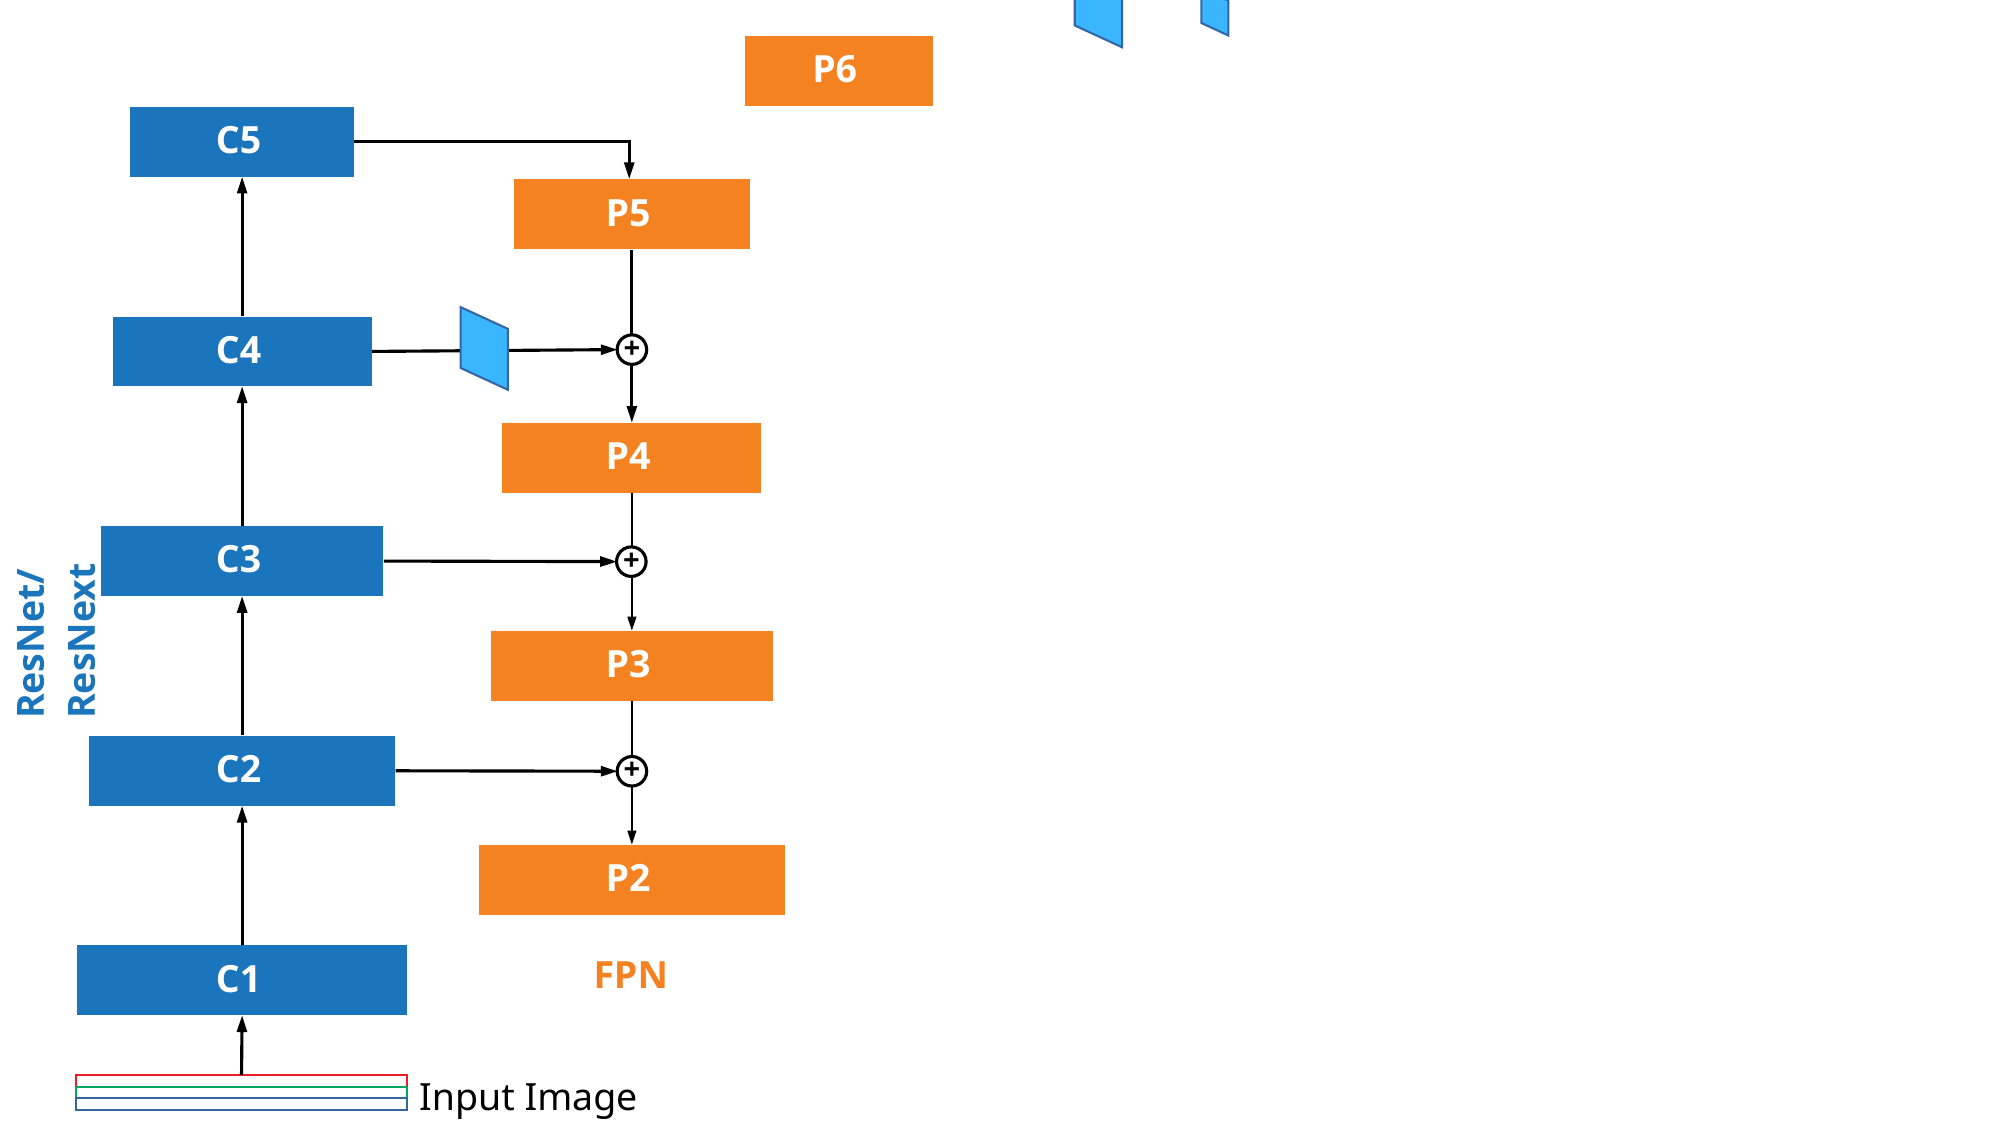

P6
C5
P5
C4
+
P4
ResNet/ResNext
C3
+
P3
C2
+
P2
FPN
C1
Input Image